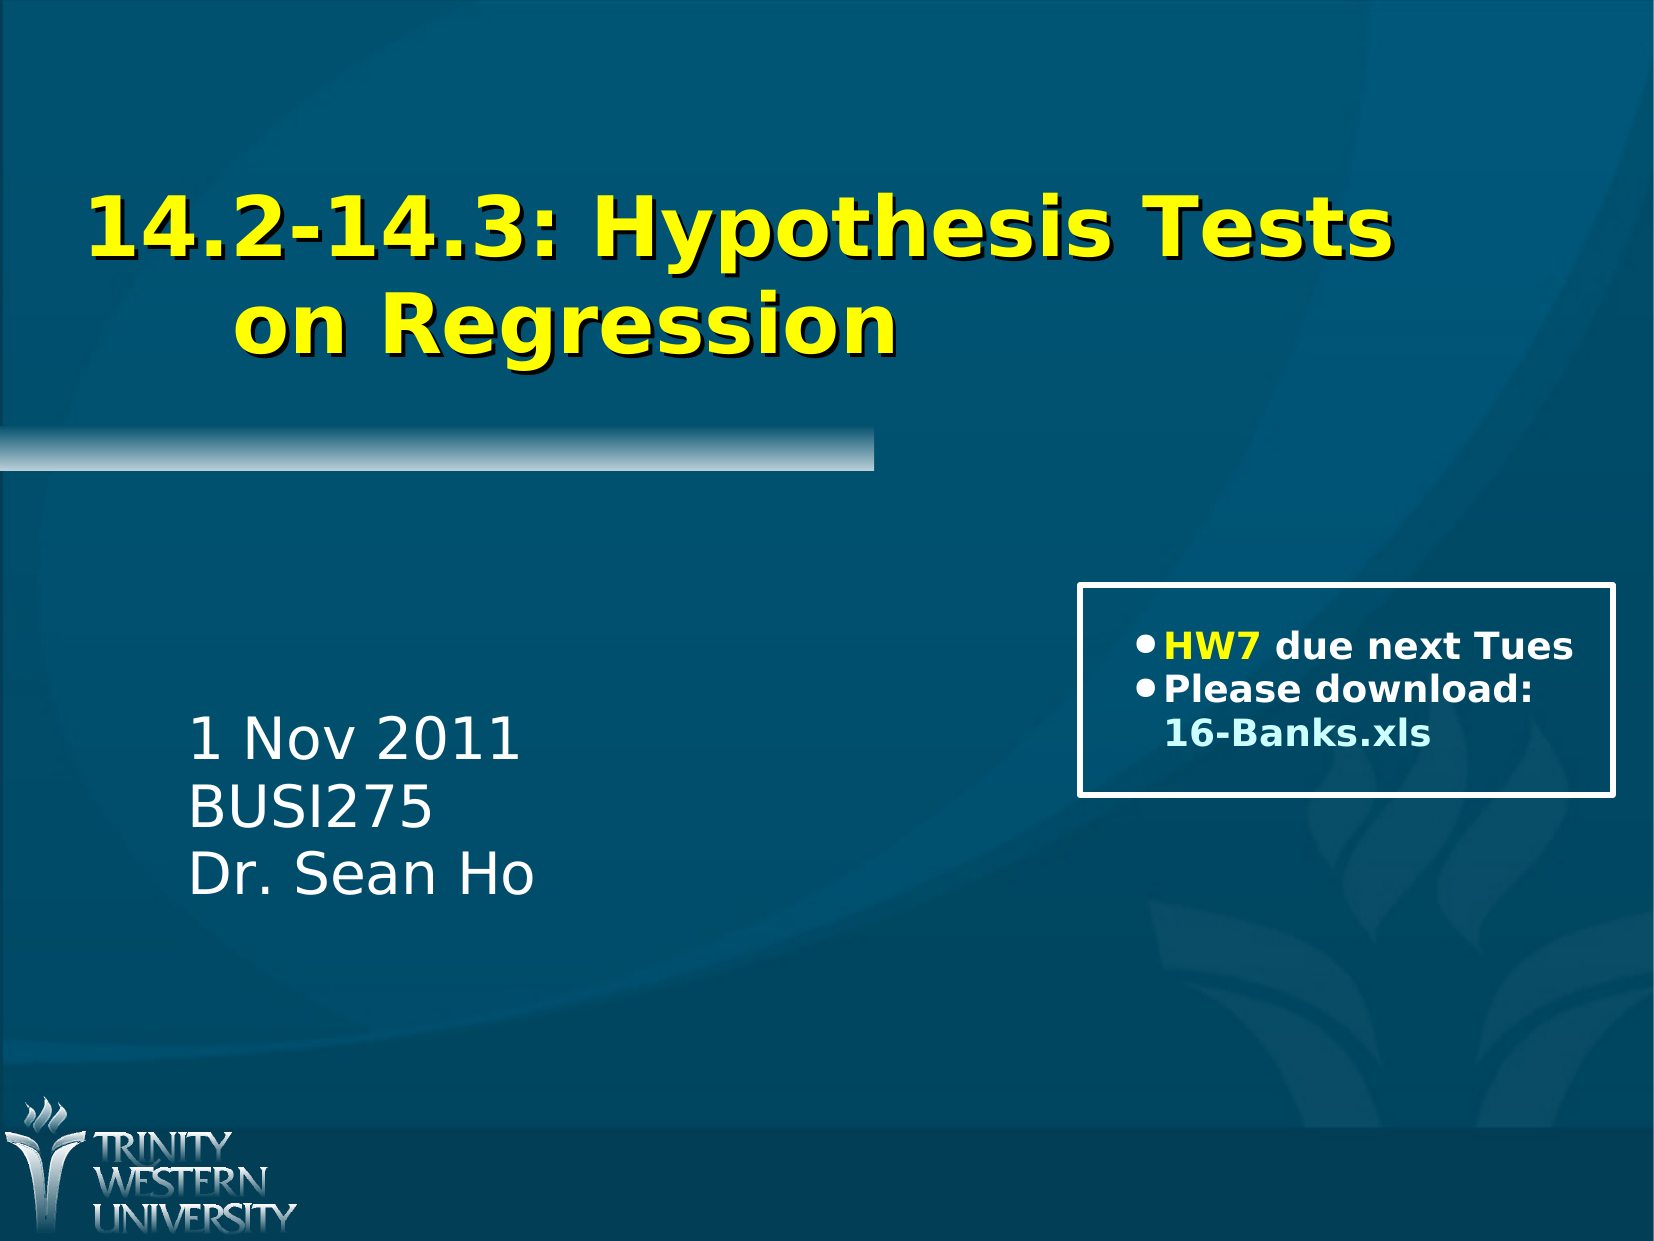

# 14.2-14.3: Hypothesis Tests on Regression
1 Nov 2011
BUSI275
Dr. Sean Ho
HW7 due next Tues
Please download:
16-Banks.xls